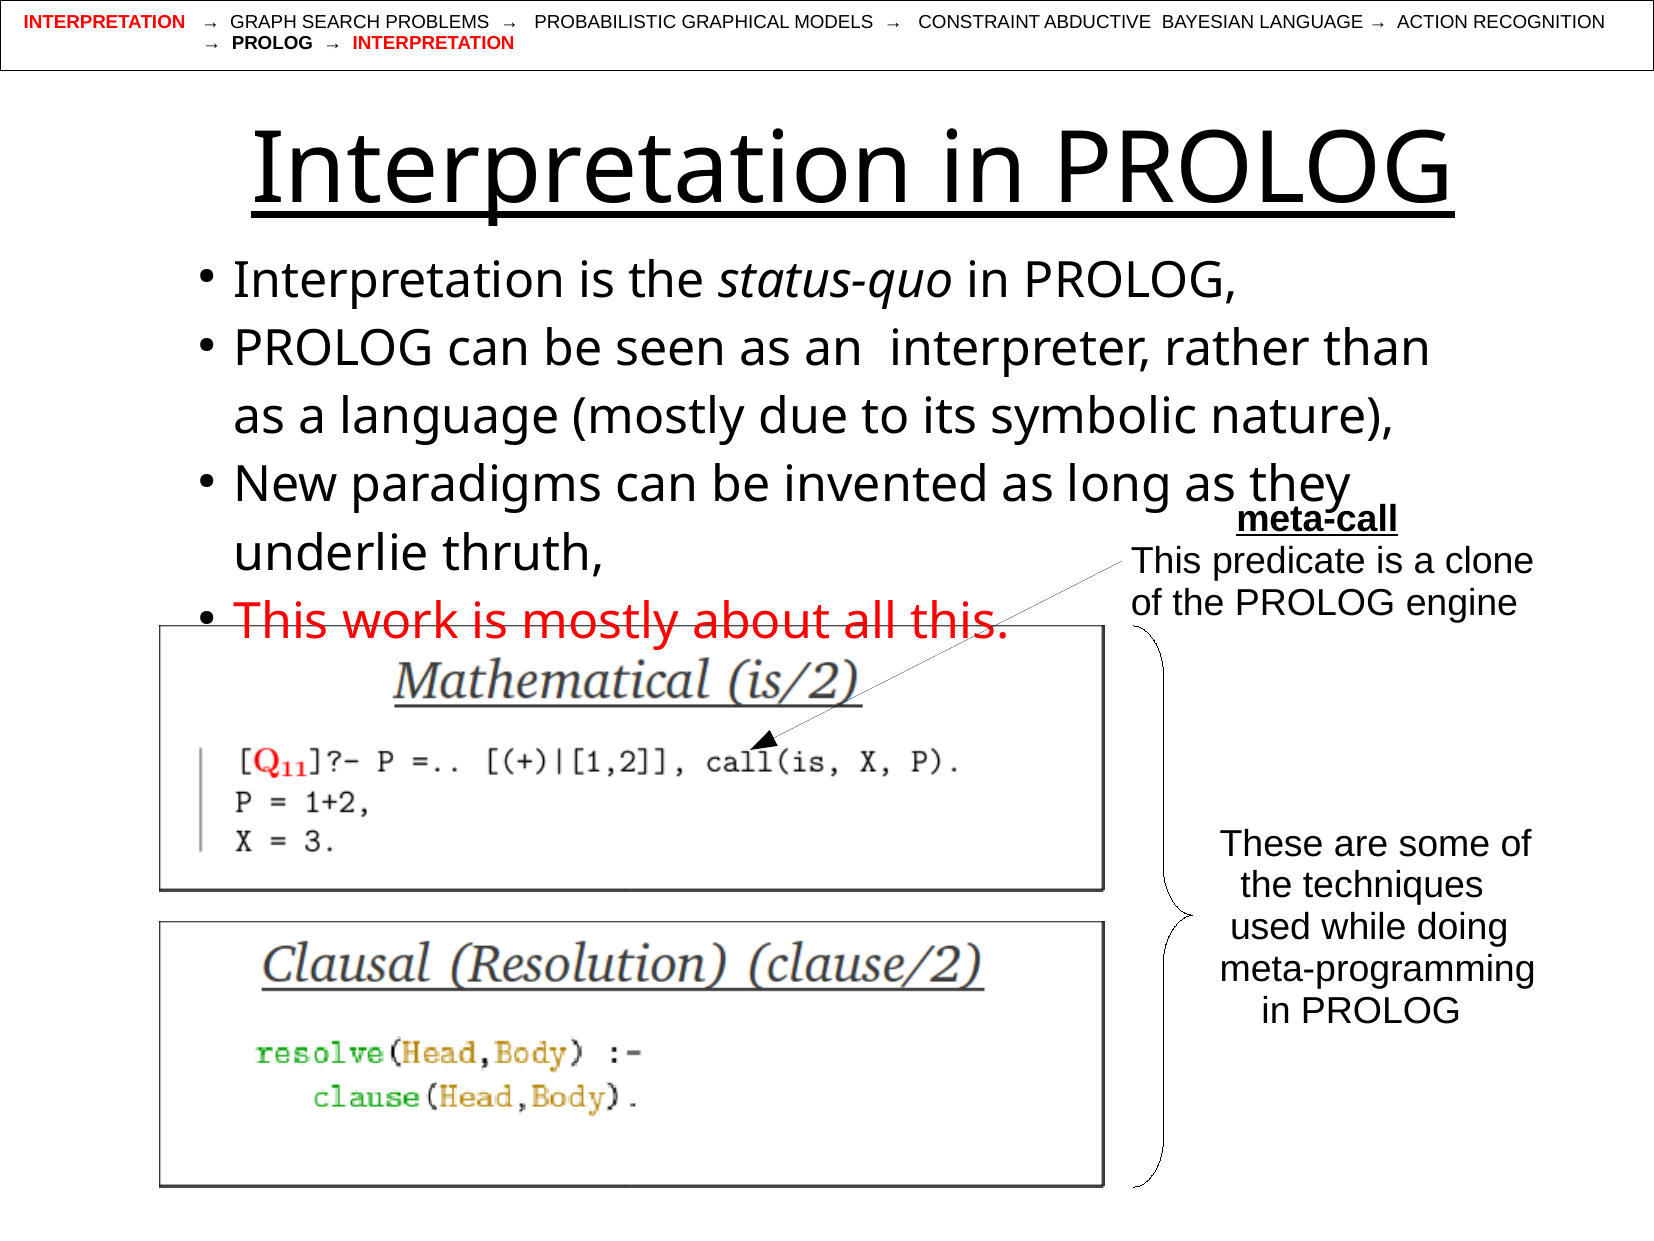

INTERPRETATION → GRAPH SEARCH PROBLEMS → PROBABILISTIC GRAPHICAL MODELS → CONSTRAINT ABDUCTIVE BAYESIAN LANGUAGE → ACTION RECOGNITION
 		 → PROLOG → INTERPRETATION
Interpretation in PROLOG
Interpretation is the status-quo in PROLOG,
PROLOG can be seen as an interpreter, rather than as a language (mostly due to its symbolic nature),
New paradigms can be invented as long as they underlie thruth,
This work is mostly about all this.
	 meta-call
This predicate is a clone
of the PROLOG engine
These are some of
 the techniques
 used while doing
meta-programming
 in PROLOG